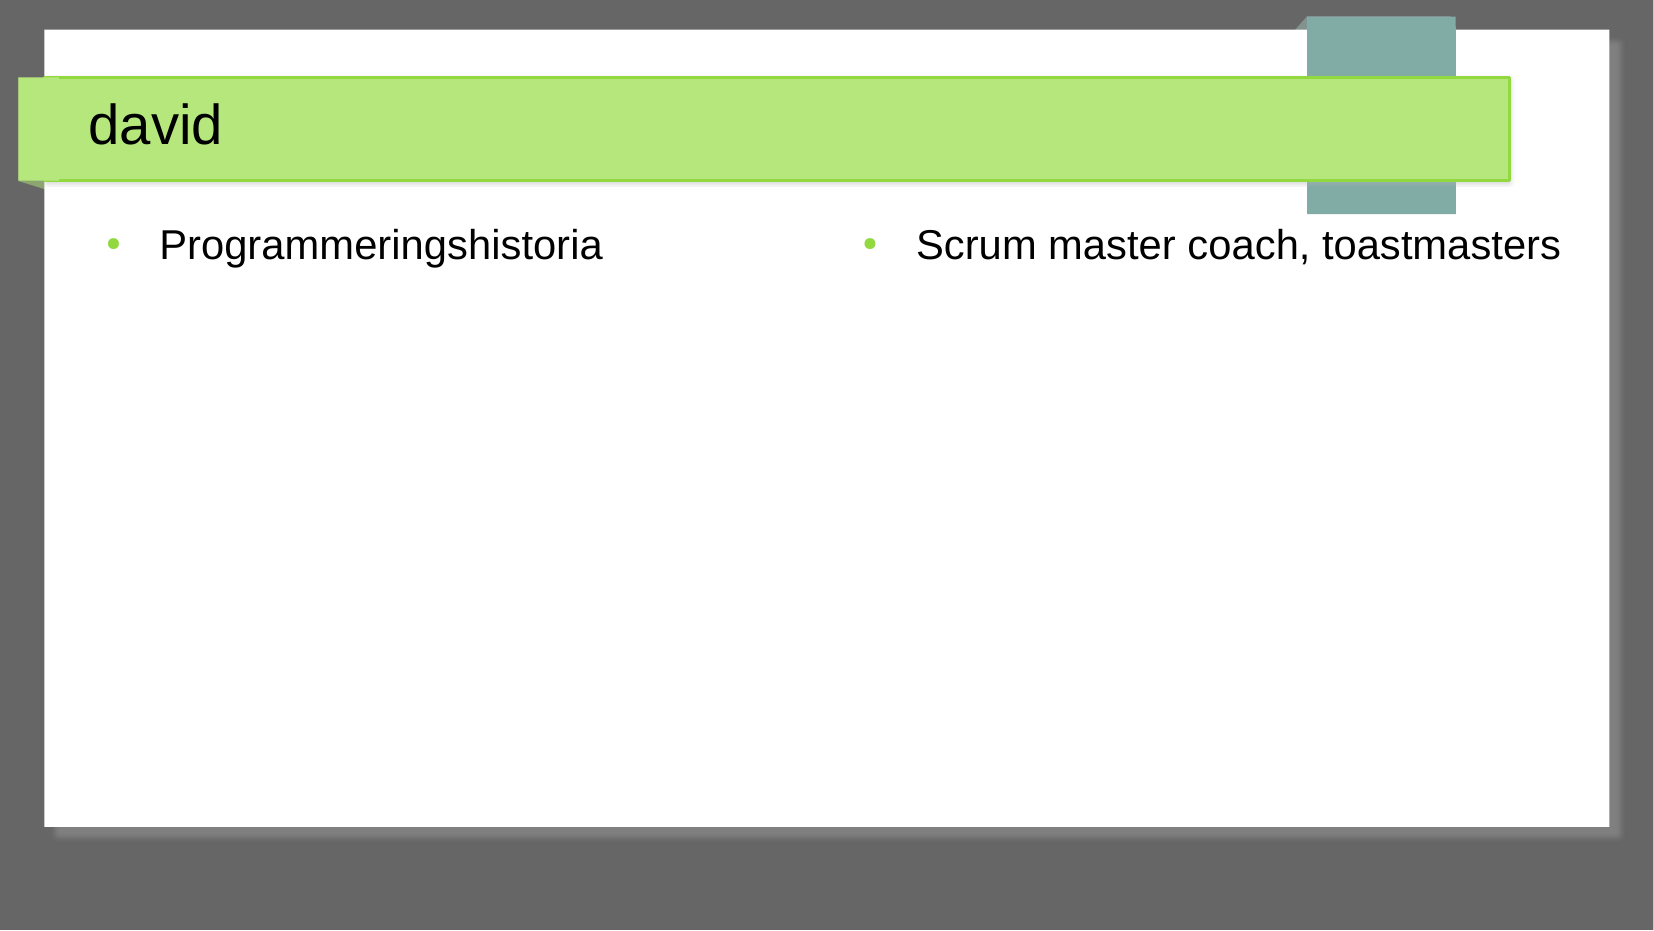

# david
Programmeringshistoria
Scrum master coach, toastmasters